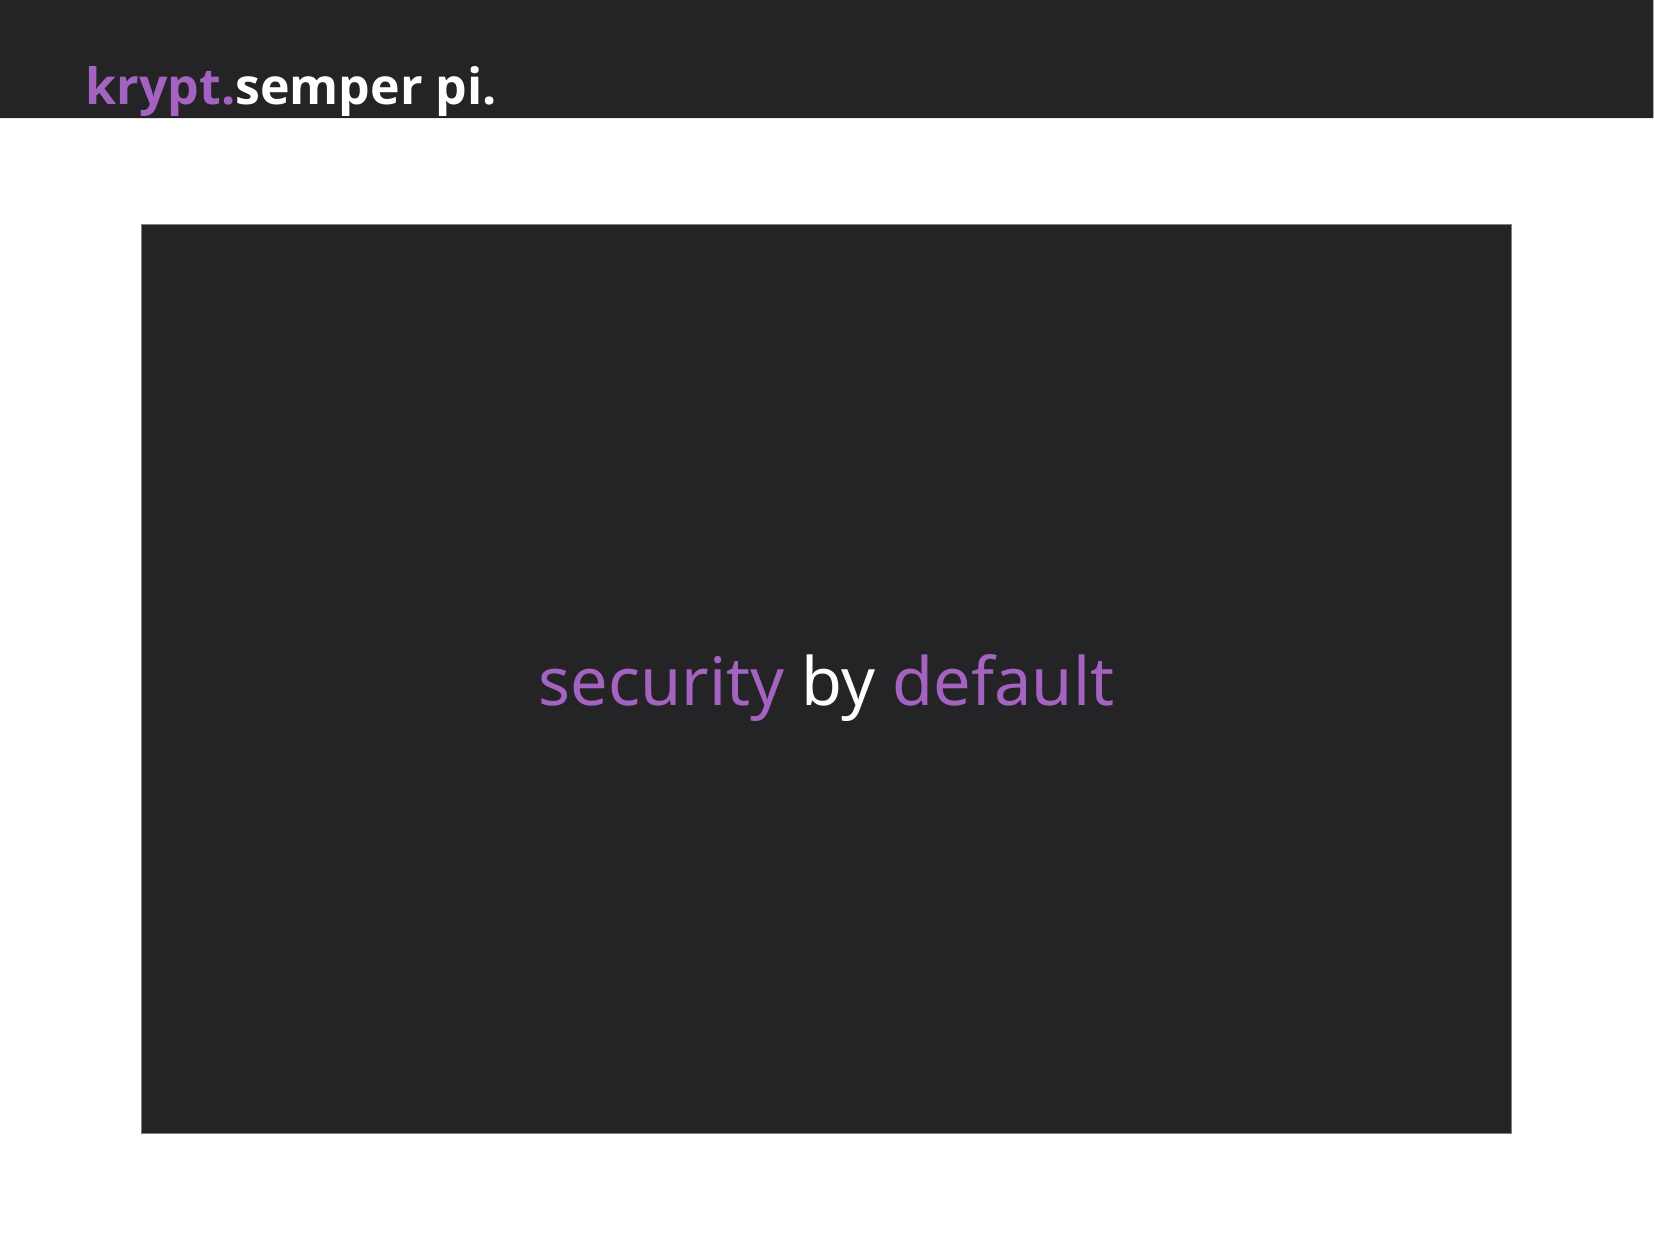

krypt.semper pi.
security by default
security sucks.